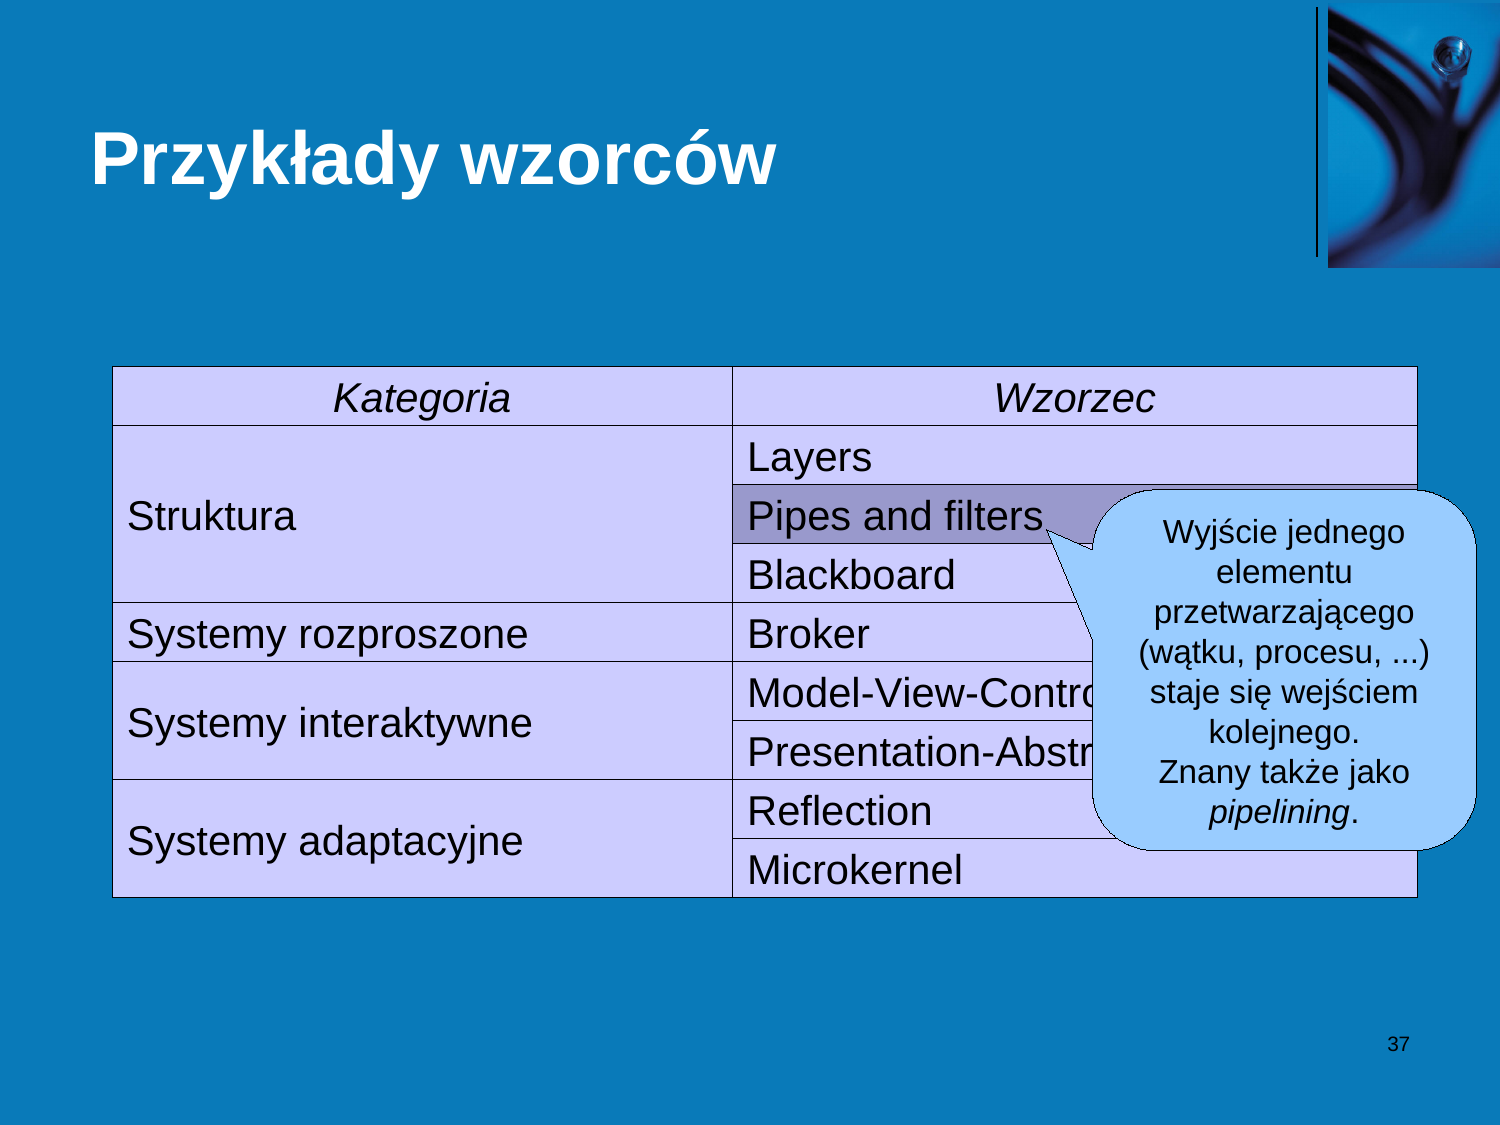

# Przykłady wzorców
Kategoria
Wzorzec
Struktura
Layers
Pipes and filters
Blackboard
Systemy rozproszone
Broker
Systemy interaktywne
Model-View-Controller
Presentation-Abstraction-Control
Systemy adaptacyjne
Reflection
Microkernel
Wyjście jednego elementu przetwarzającego (wątku, procesu, ...) staje się wejściem kolejnego.
Znany także jako pipelining.
37